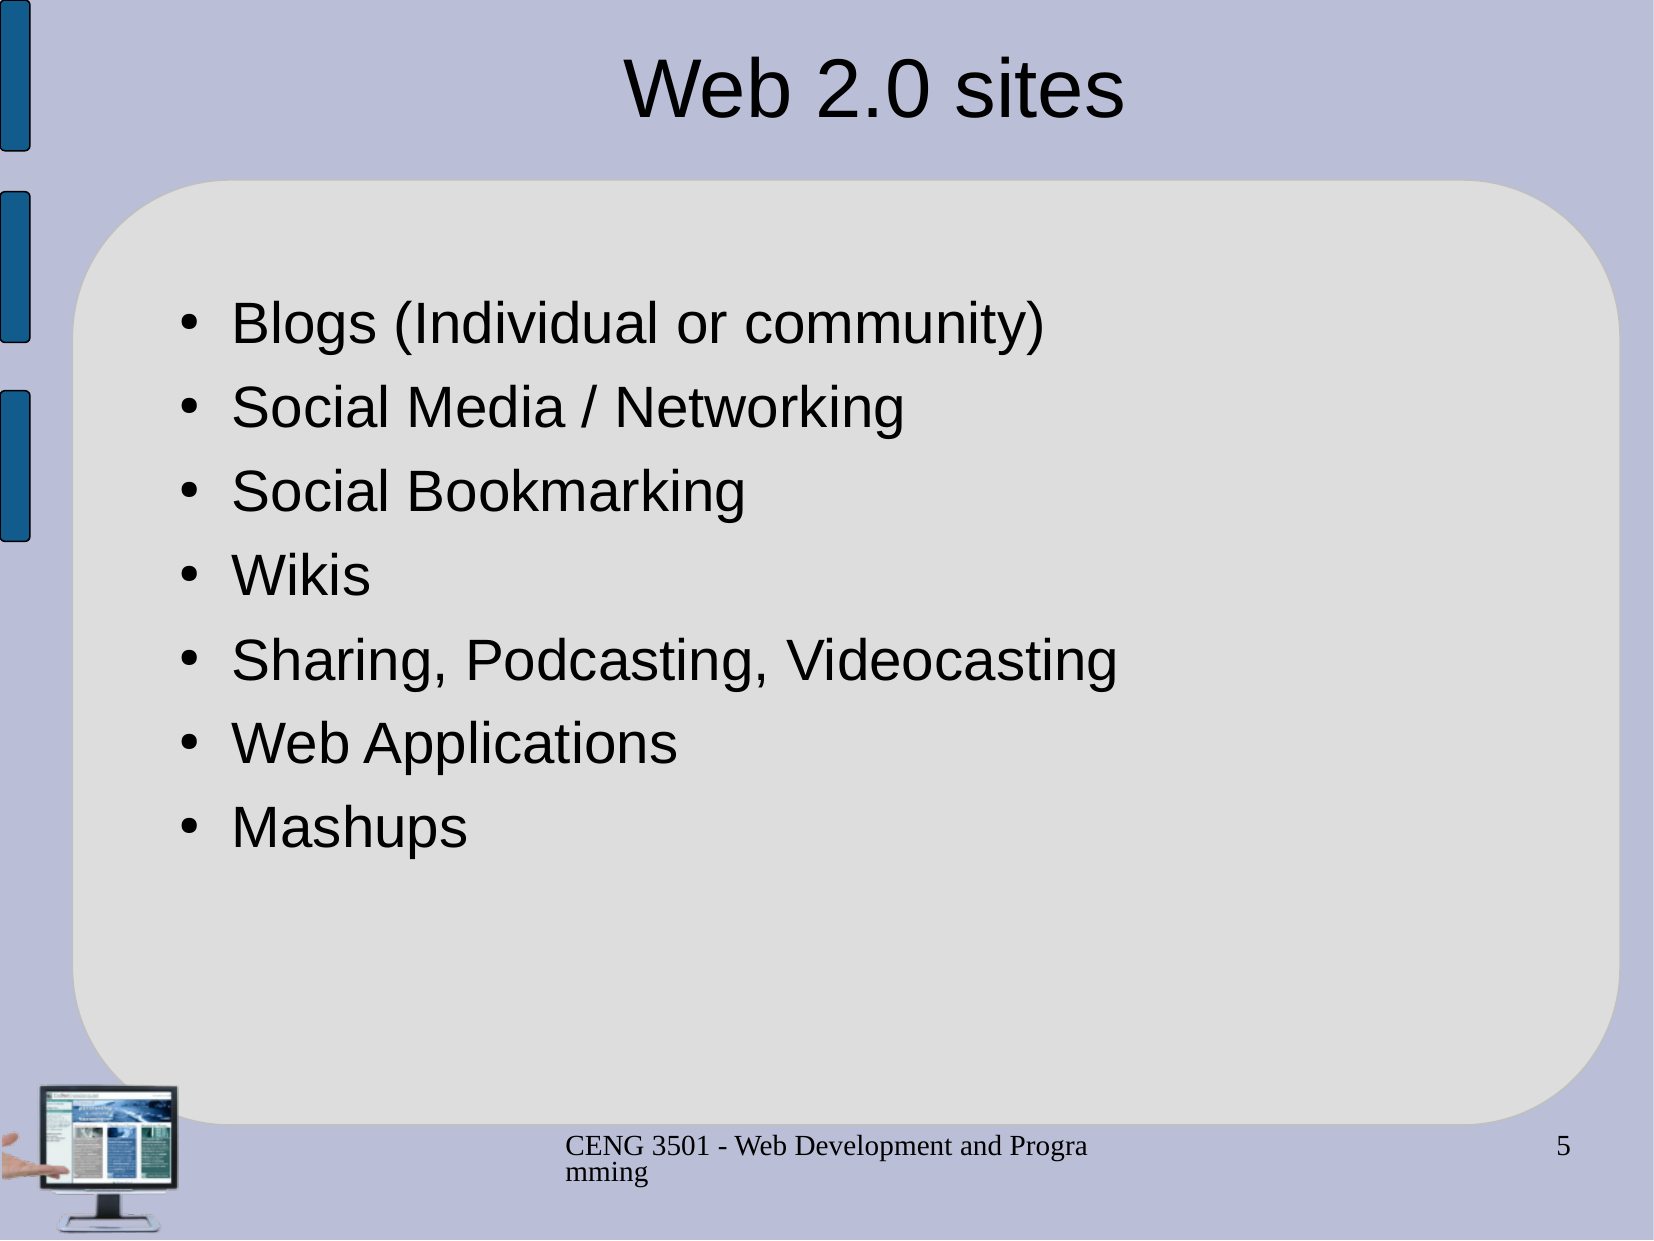

# Web 2.0 sites
Blogs (Individual or community)
Social Media / Networking
Social Bookmarking
Wikis
Sharing, Podcasting, Videocasting
Web Applications
Mashups
CENG 3501 - Web Development and Programming
5